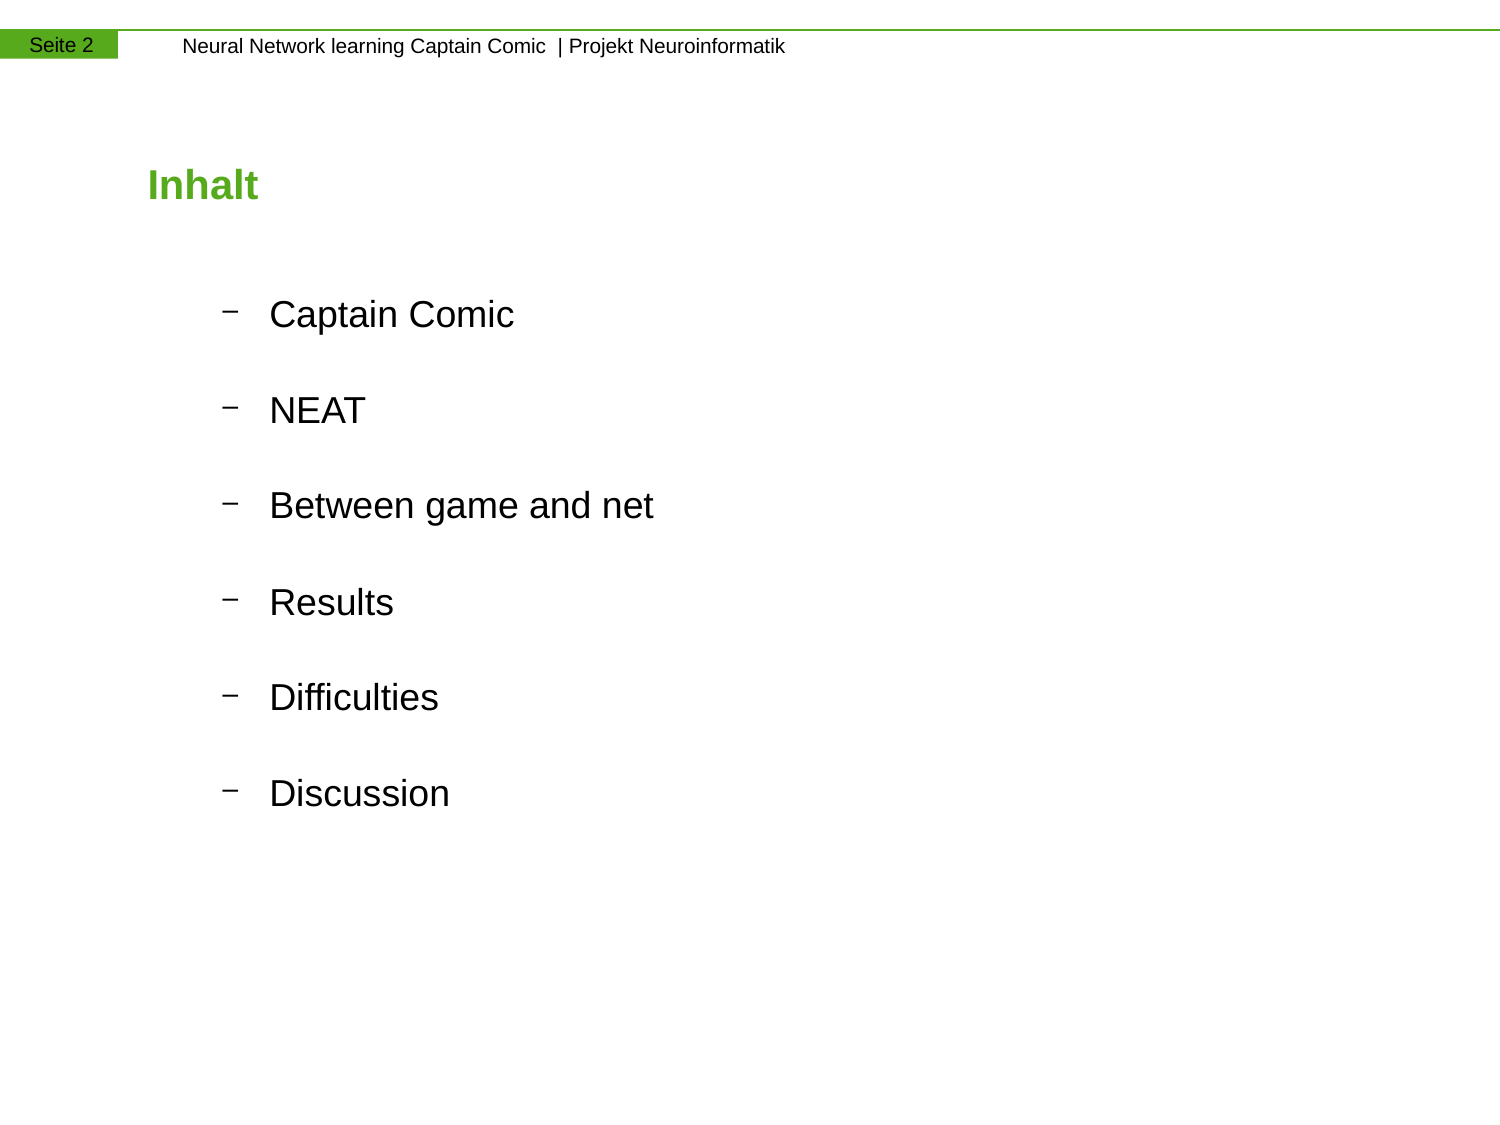

# Inhalt
Captain Comic
NEAT
Between game and net
Results
Difficulties
Discussion